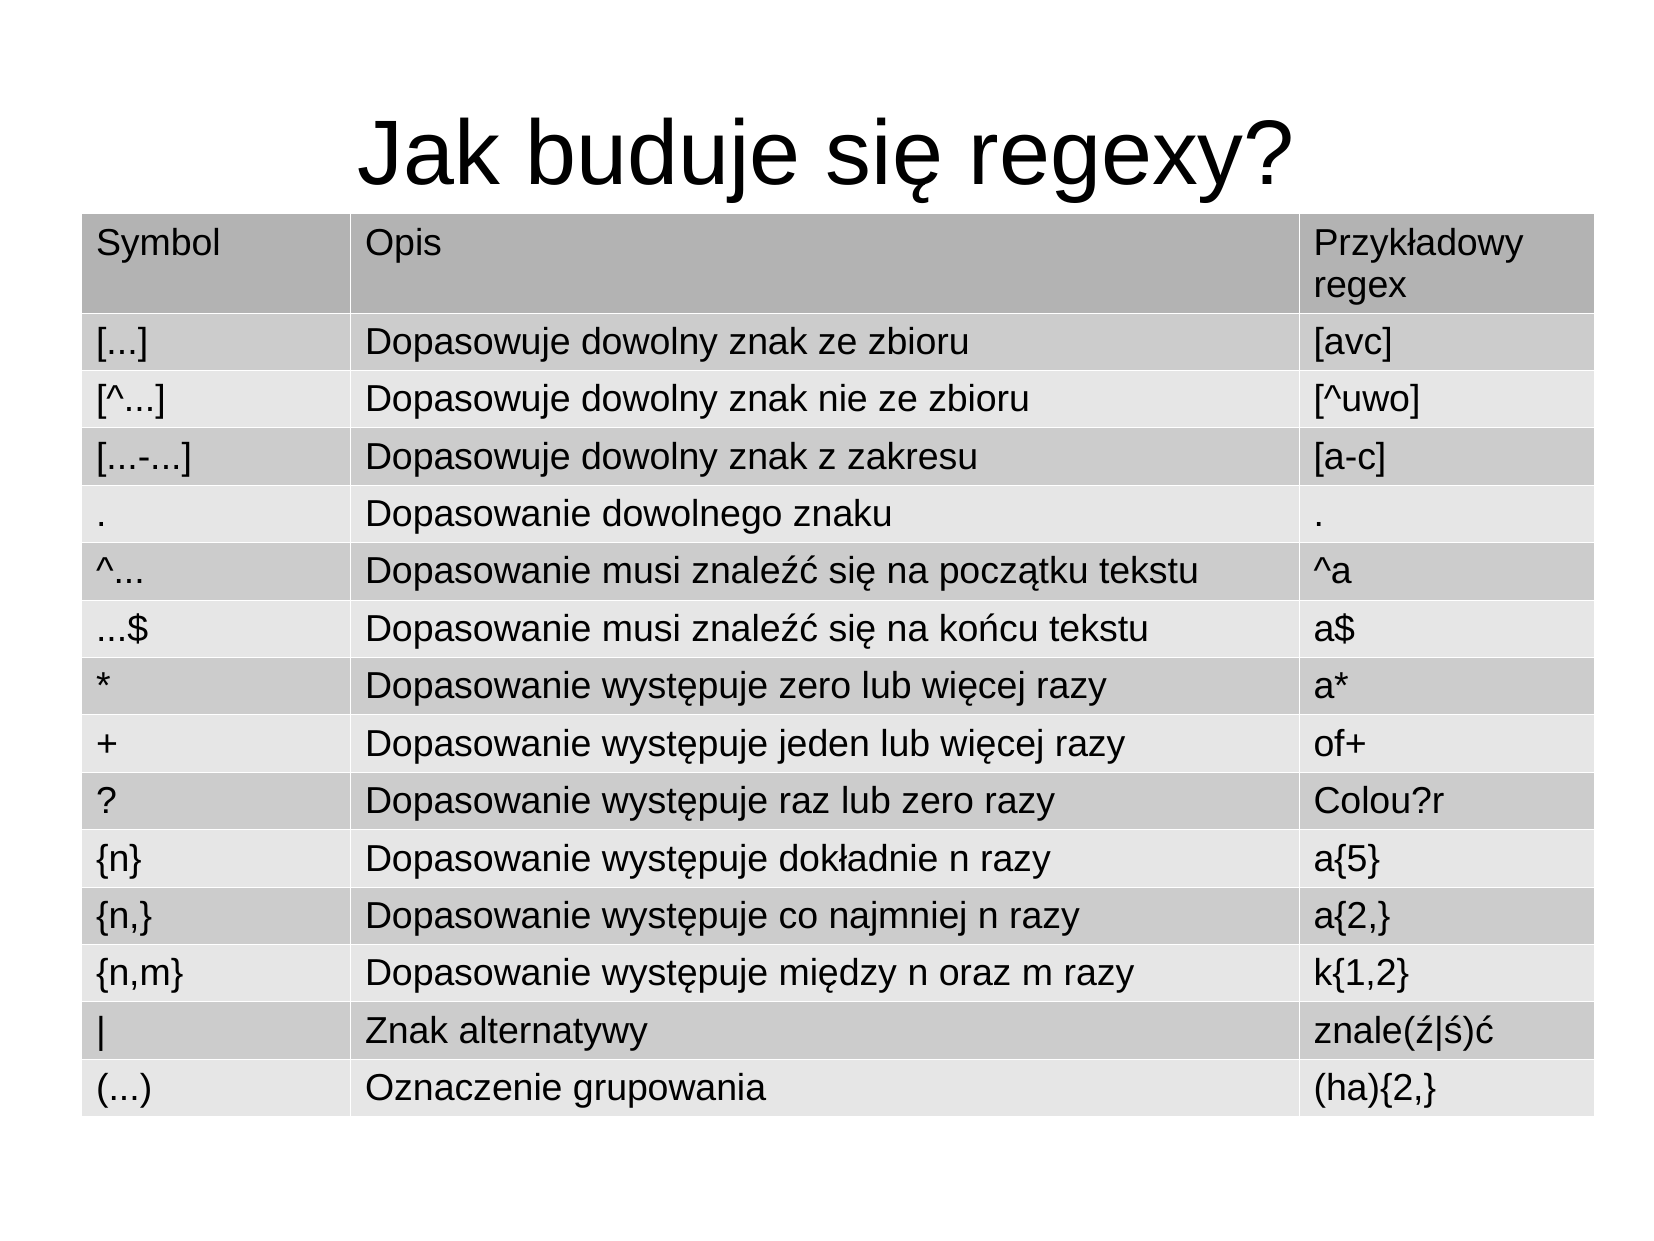

# Jak buduje się regexy?
| Symbol | Opis | Przykładowy regex |
| --- | --- | --- |
| [...] | Dopasowuje dowolny znak ze zbioru | [avc] |
| [^...] | Dopasowuje dowolny znak nie ze zbioru | [^uwo] |
| [...-...] | Dopasowuje dowolny znak z zakresu | [a-c] |
| . | Dopasowanie dowolnego znaku | . |
| ^... | Dopasowanie musi znaleźć się na początku tekstu | ^a |
| ...$ | Dopasowanie musi znaleźć się na końcu tekstu | a$ |
| \* | Dopasowanie występuje zero lub więcej razy | a\* |
| + | Dopasowanie występuje jeden lub więcej razy | of+ |
| ? | Dopasowanie występuje raz lub zero razy | Colou?r |
| {n} | Dopasowanie występuje dokładnie n razy | a{5} |
| {n,} | Dopasowanie występuje co najmniej n razy | a{2,} |
| {n,m} | Dopasowanie występuje między n oraz m razy | k{1,2} |
| | | Znak alternatywy | znale(ź|ś)ć |
| (...) | Oznaczenie grupowania | (ha){2,} |